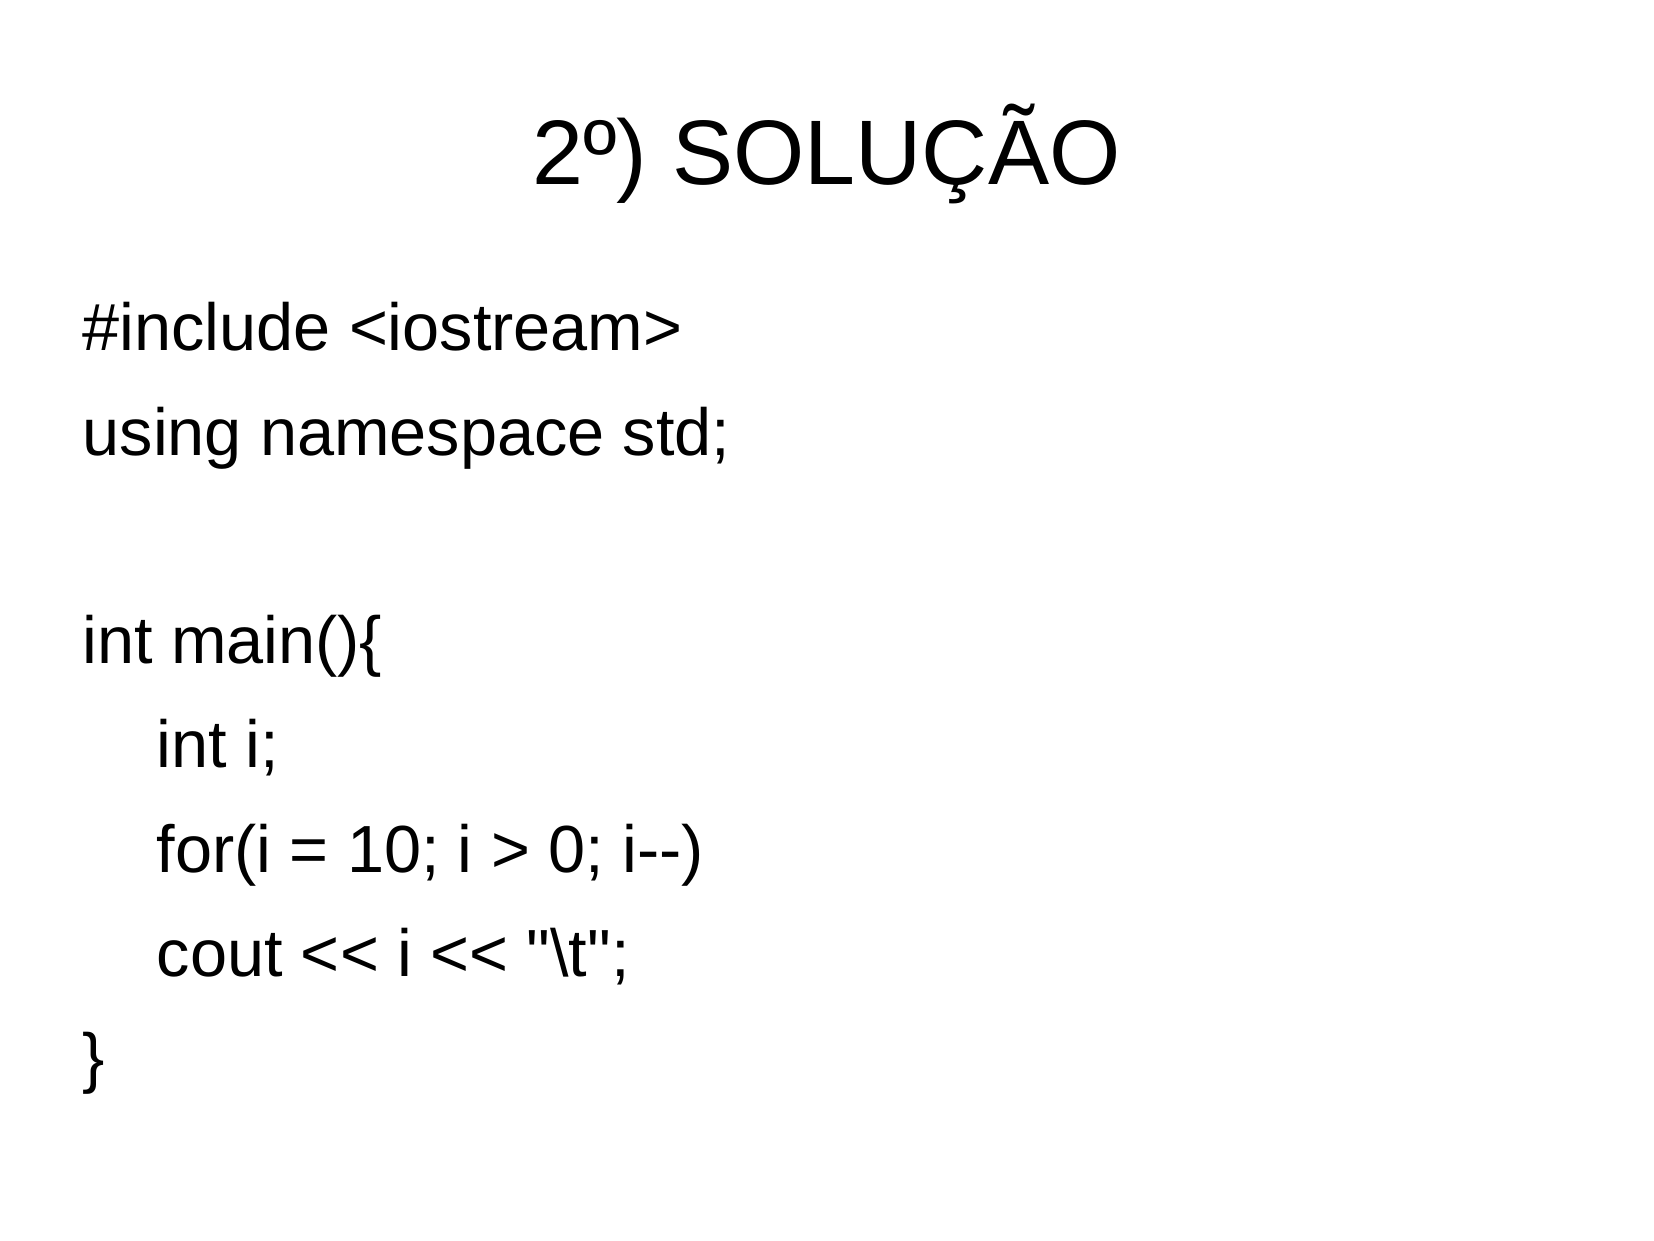

# 2º) SOLUÇÃO
#include <iostream>
using namespace std;
int main(){
 int i;
 for(i = 10; i > 0; i--)
 cout << i << "\t";
}